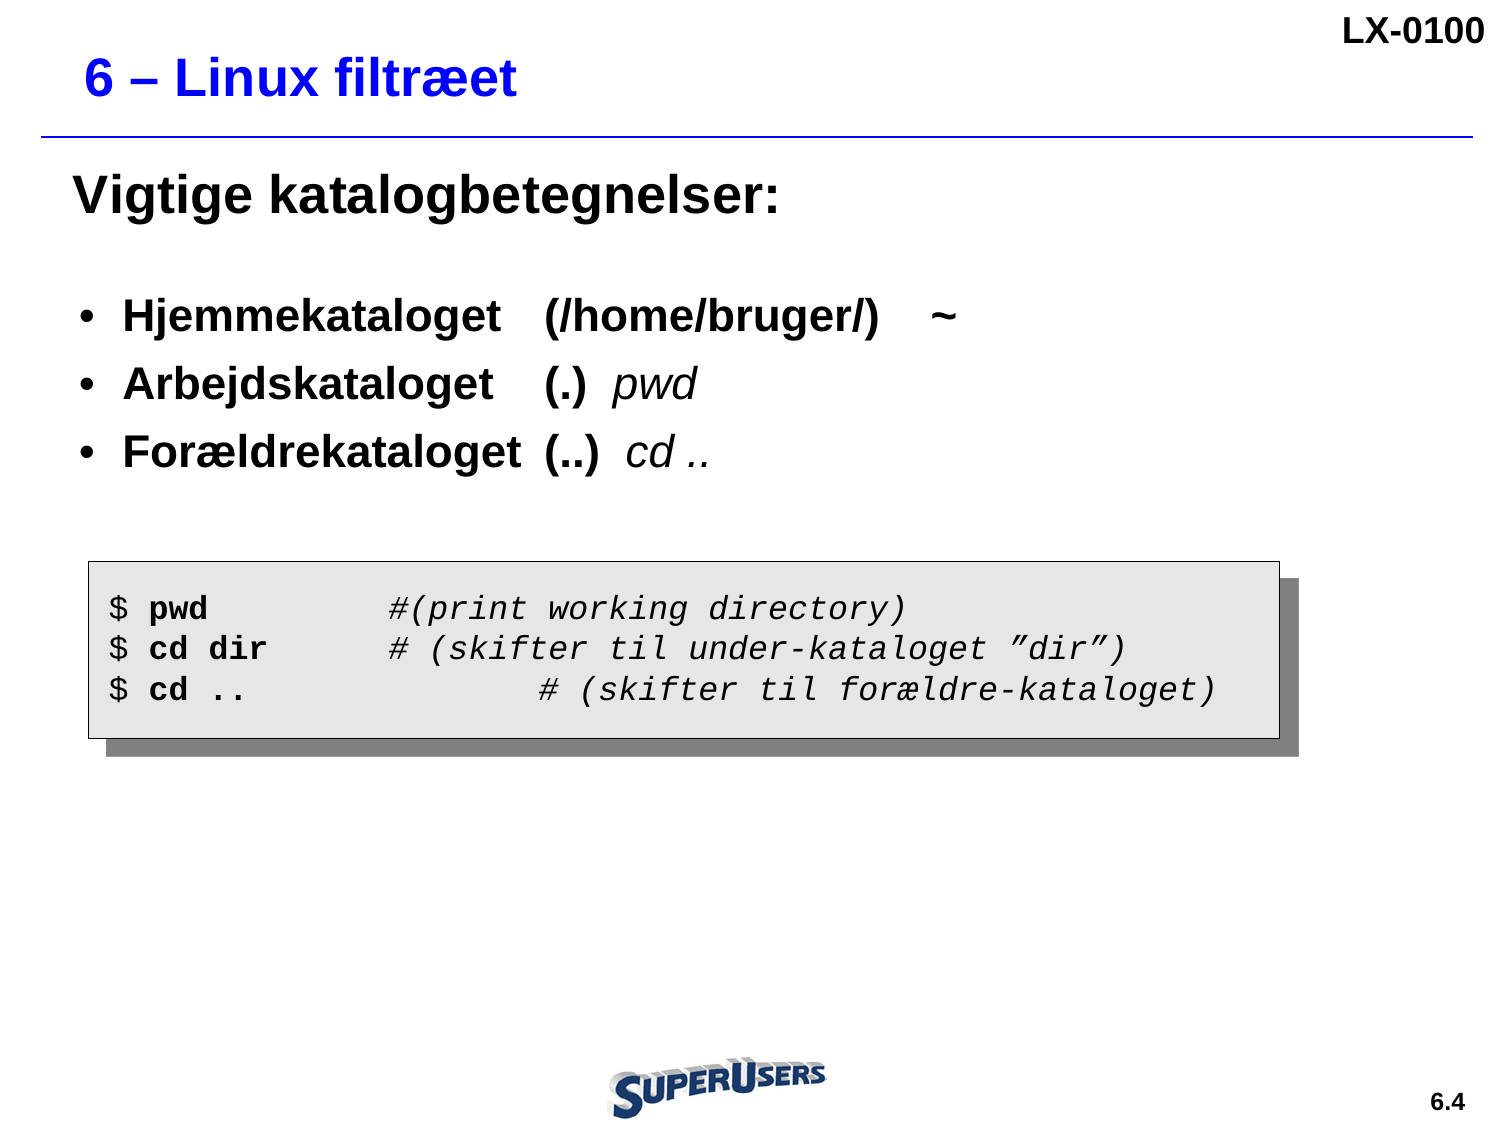

# 6 – Linux filtræet
Vigtige katalogbetegnelser:
Hjemmekataloget	(/home/bruger/) ~
Arbejdskataloget 	(.) pwd
Forældrekataloget	(..) cd ..
 $ pwd 		#(print working directory)
 $ cd dir	# (skifter til under-kataloget ”dir”)
 $ cd ..		# (skifter til forældre-kataloget)